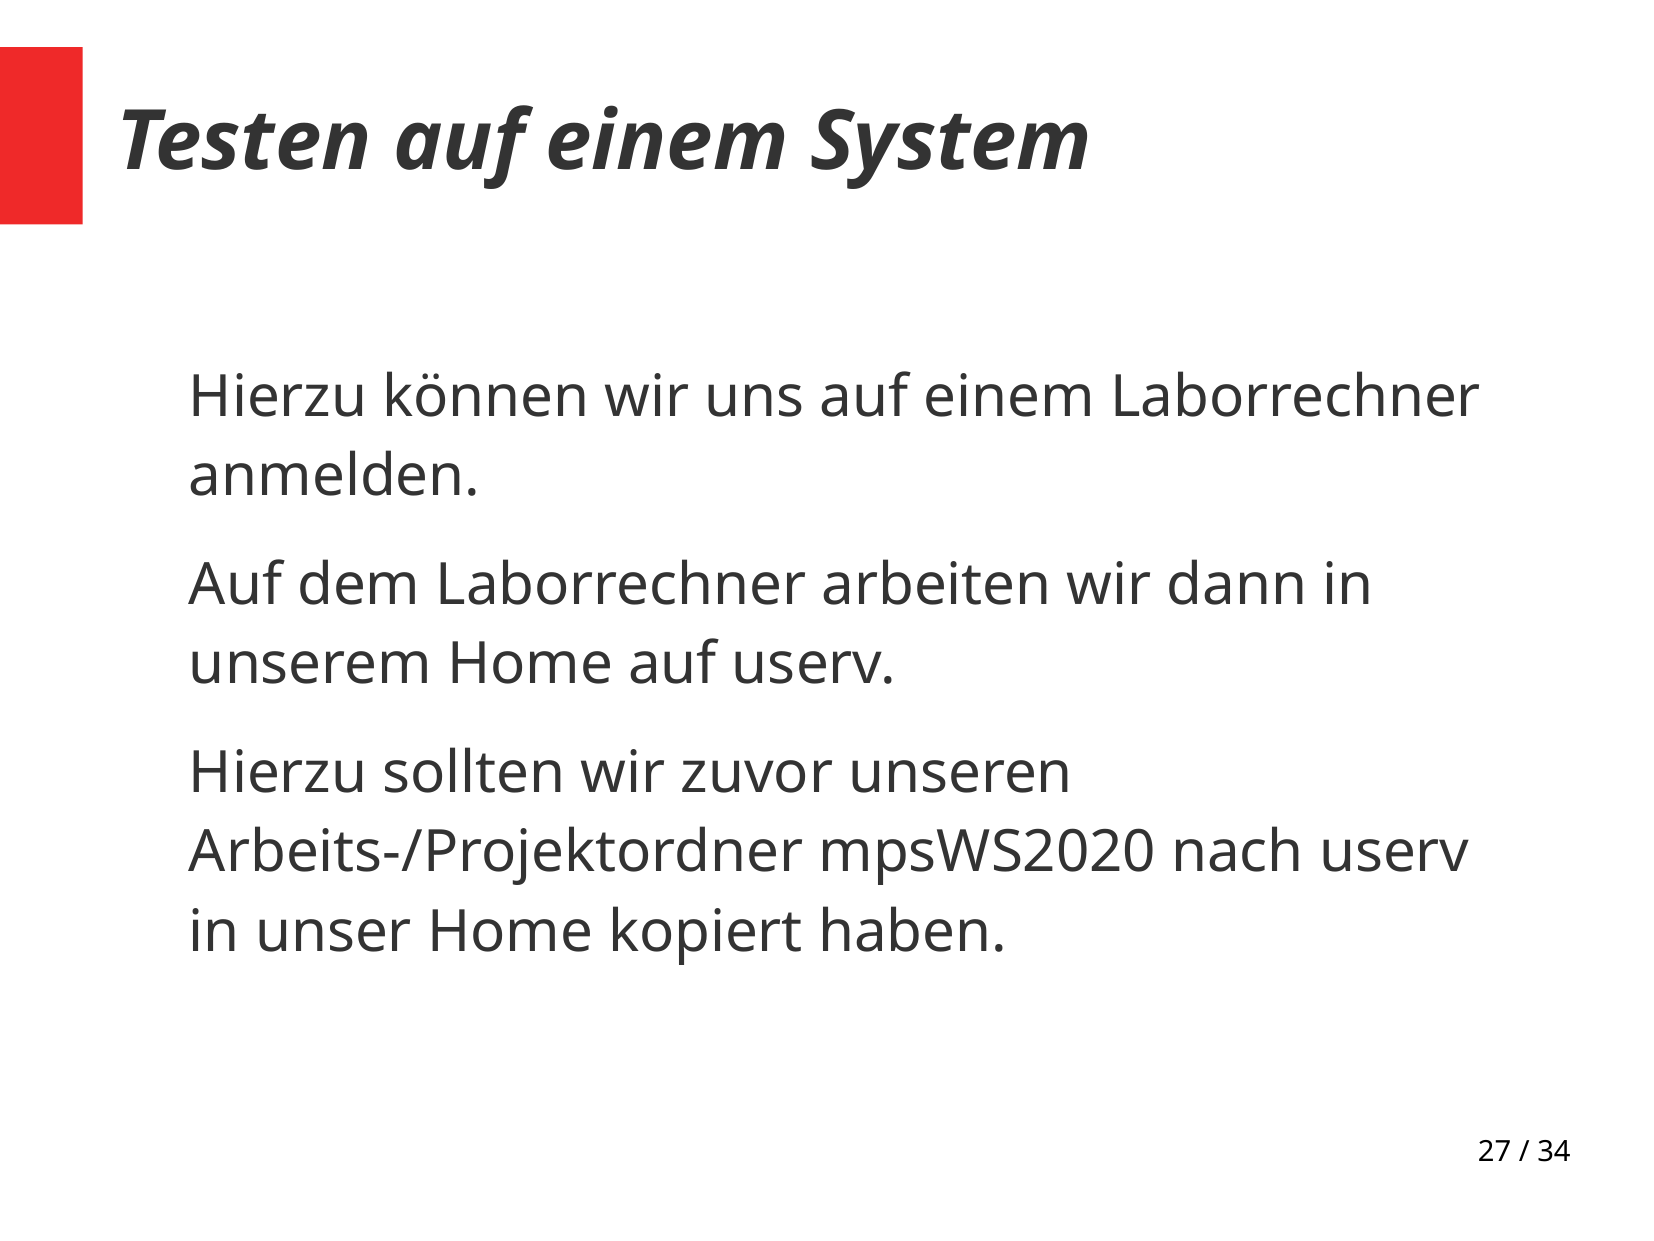

Testen auf einem System
# Hierzu können wir uns auf einem Laborrechner anmelden.
Auf dem Laborrechner arbeiten wir dann in unserem Home auf userv.
Hierzu sollten wir zuvor unseren Arbeits-/Projektordner mpsWS2020 nach userv in unser Home kopiert haben.
27